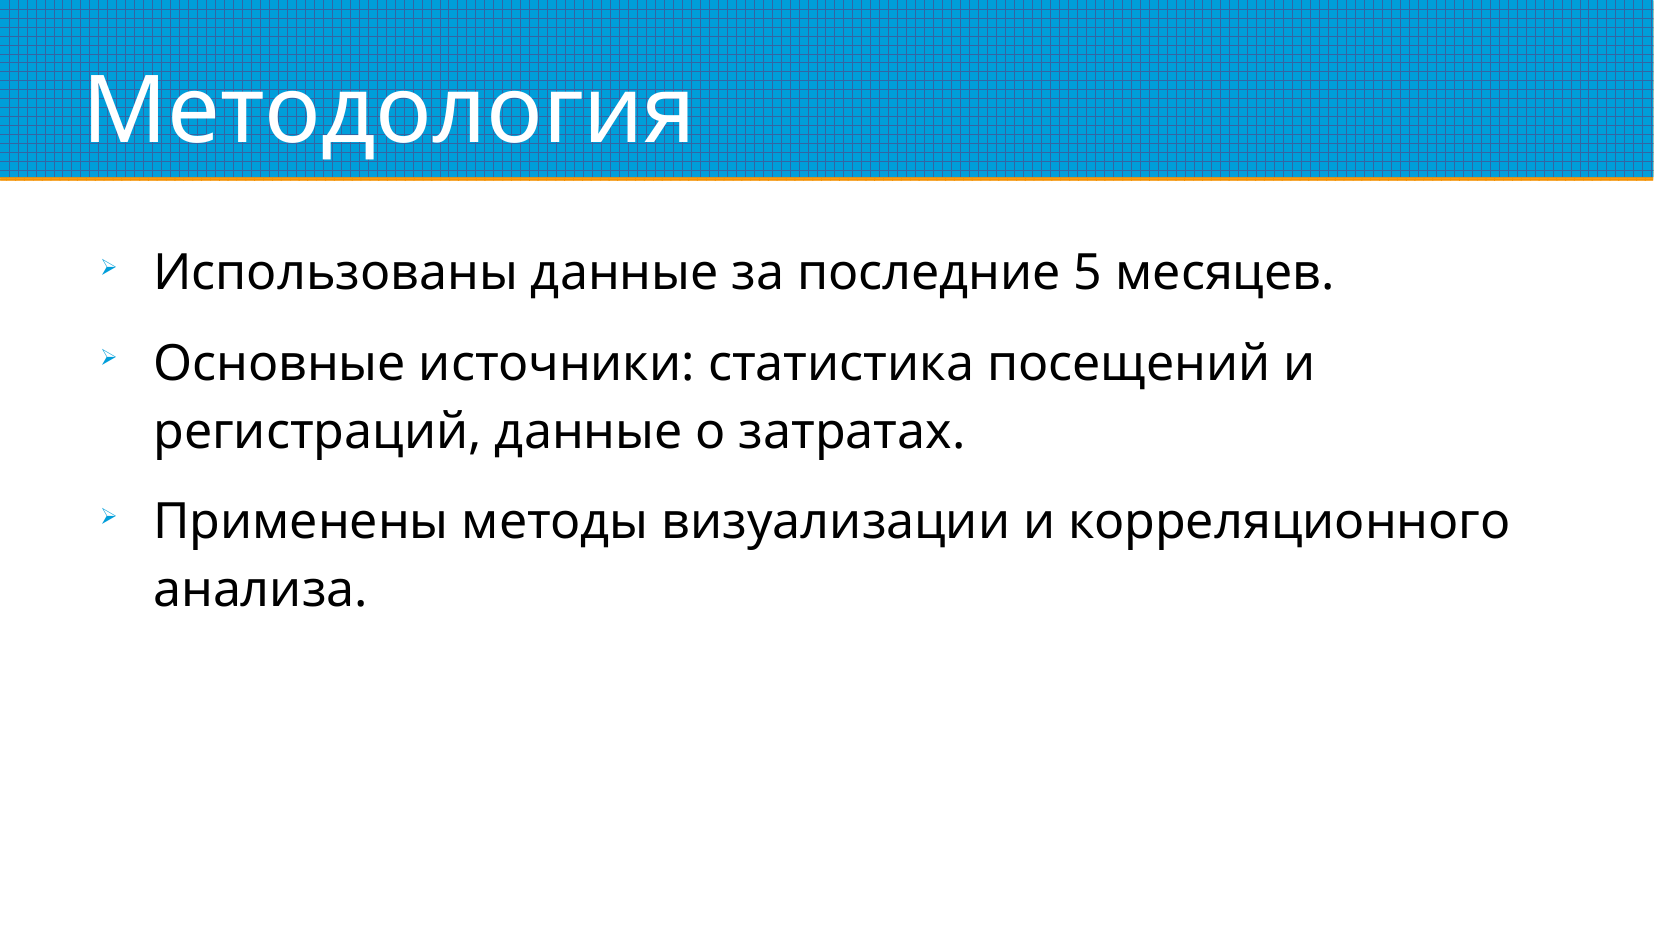

# Методология
Использованы данные за последние 5 месяцев.
Основные источники: статистика посещений и регистраций, данные о затратах.
Применены методы визуализации и корреляционного анализа.